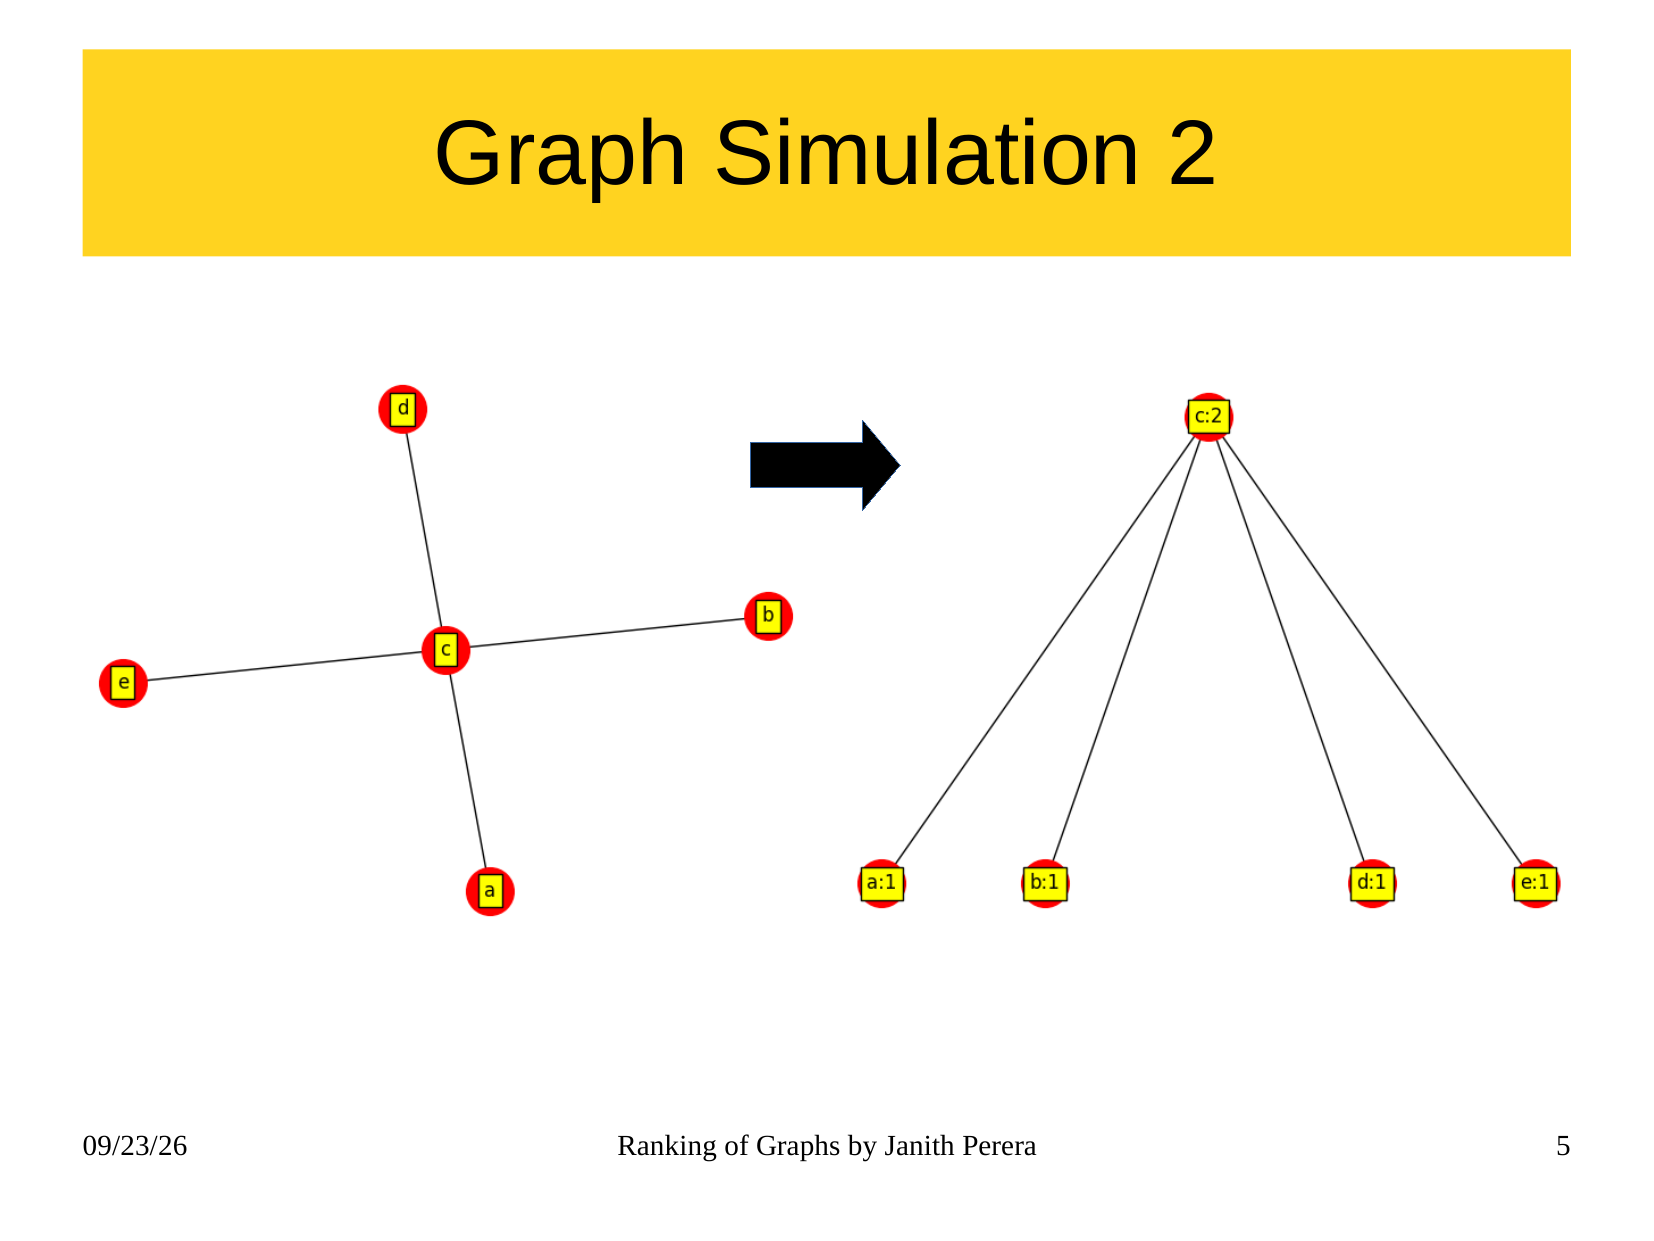

# Graph Simulation 2
Ranking of Graphs by Janith Perera
5